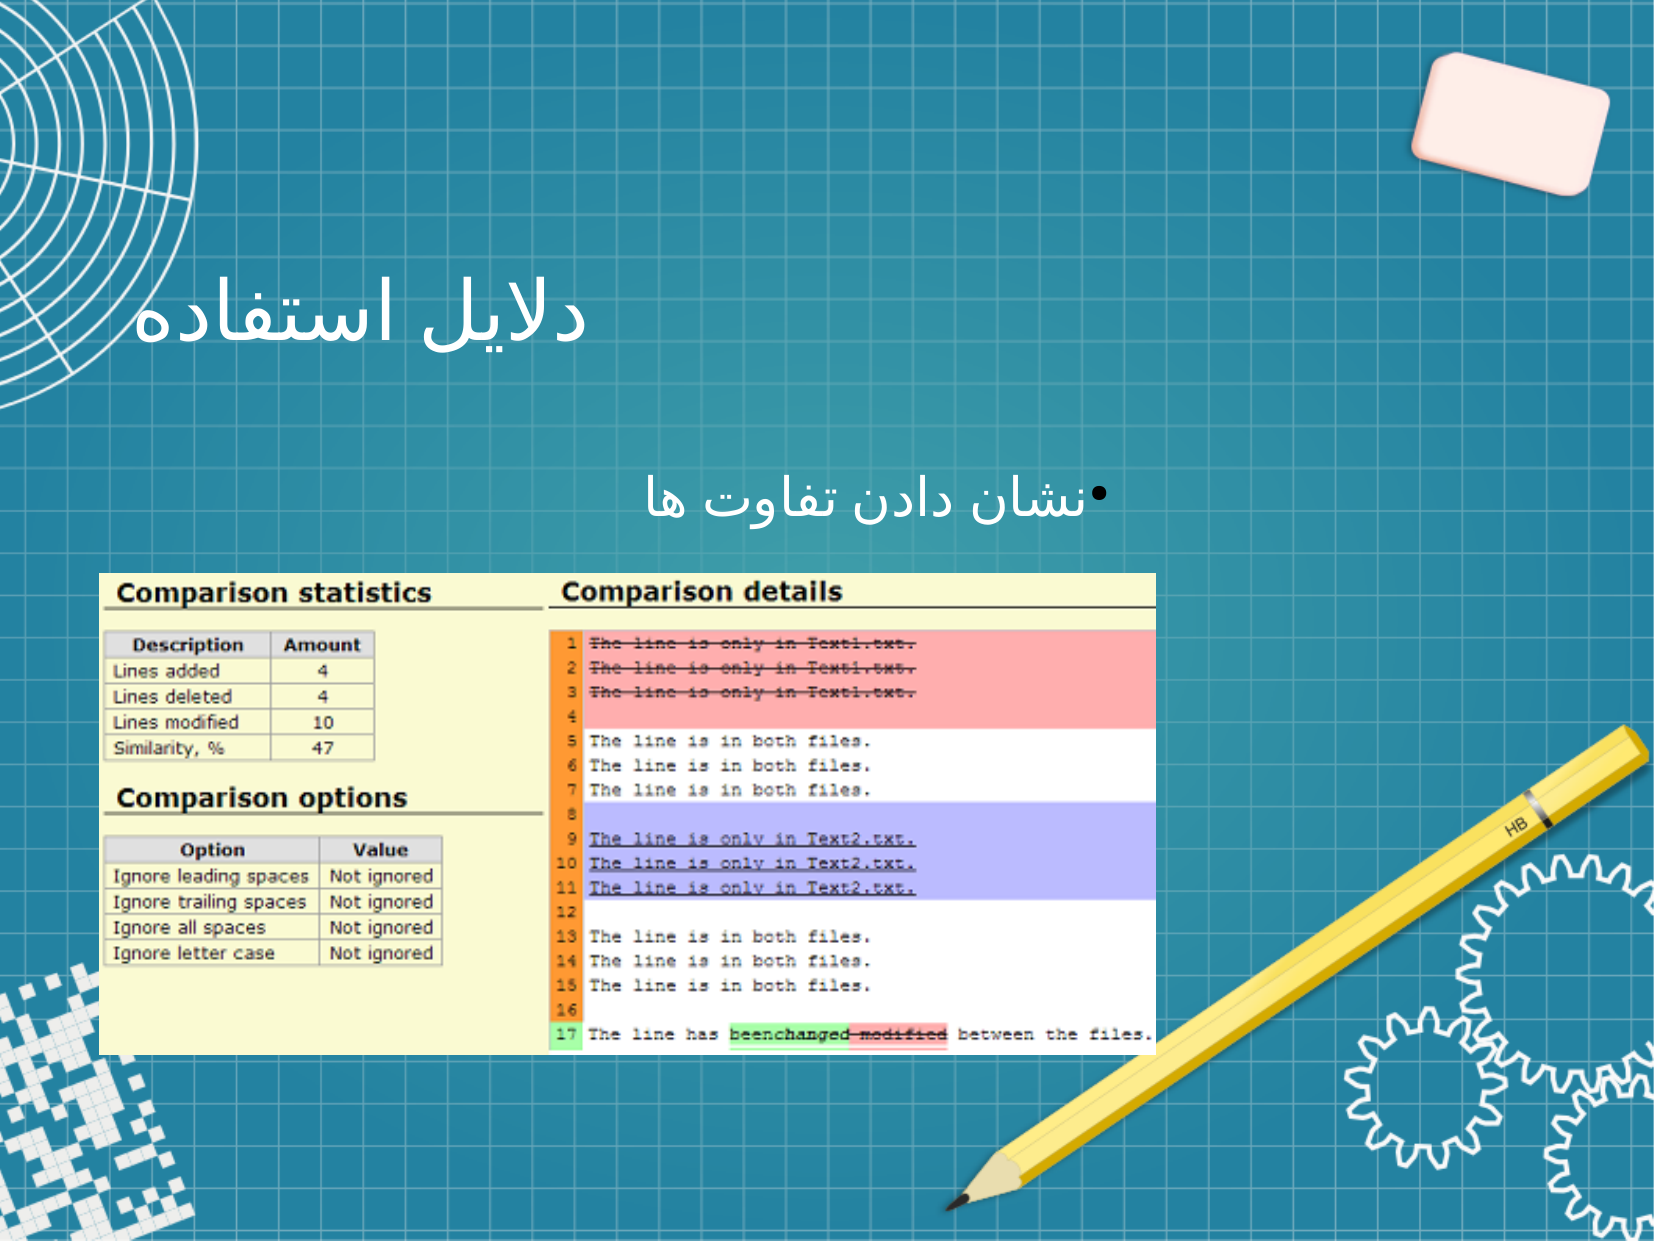

# دلایل استفاده
نشان دادن تفاوت ها